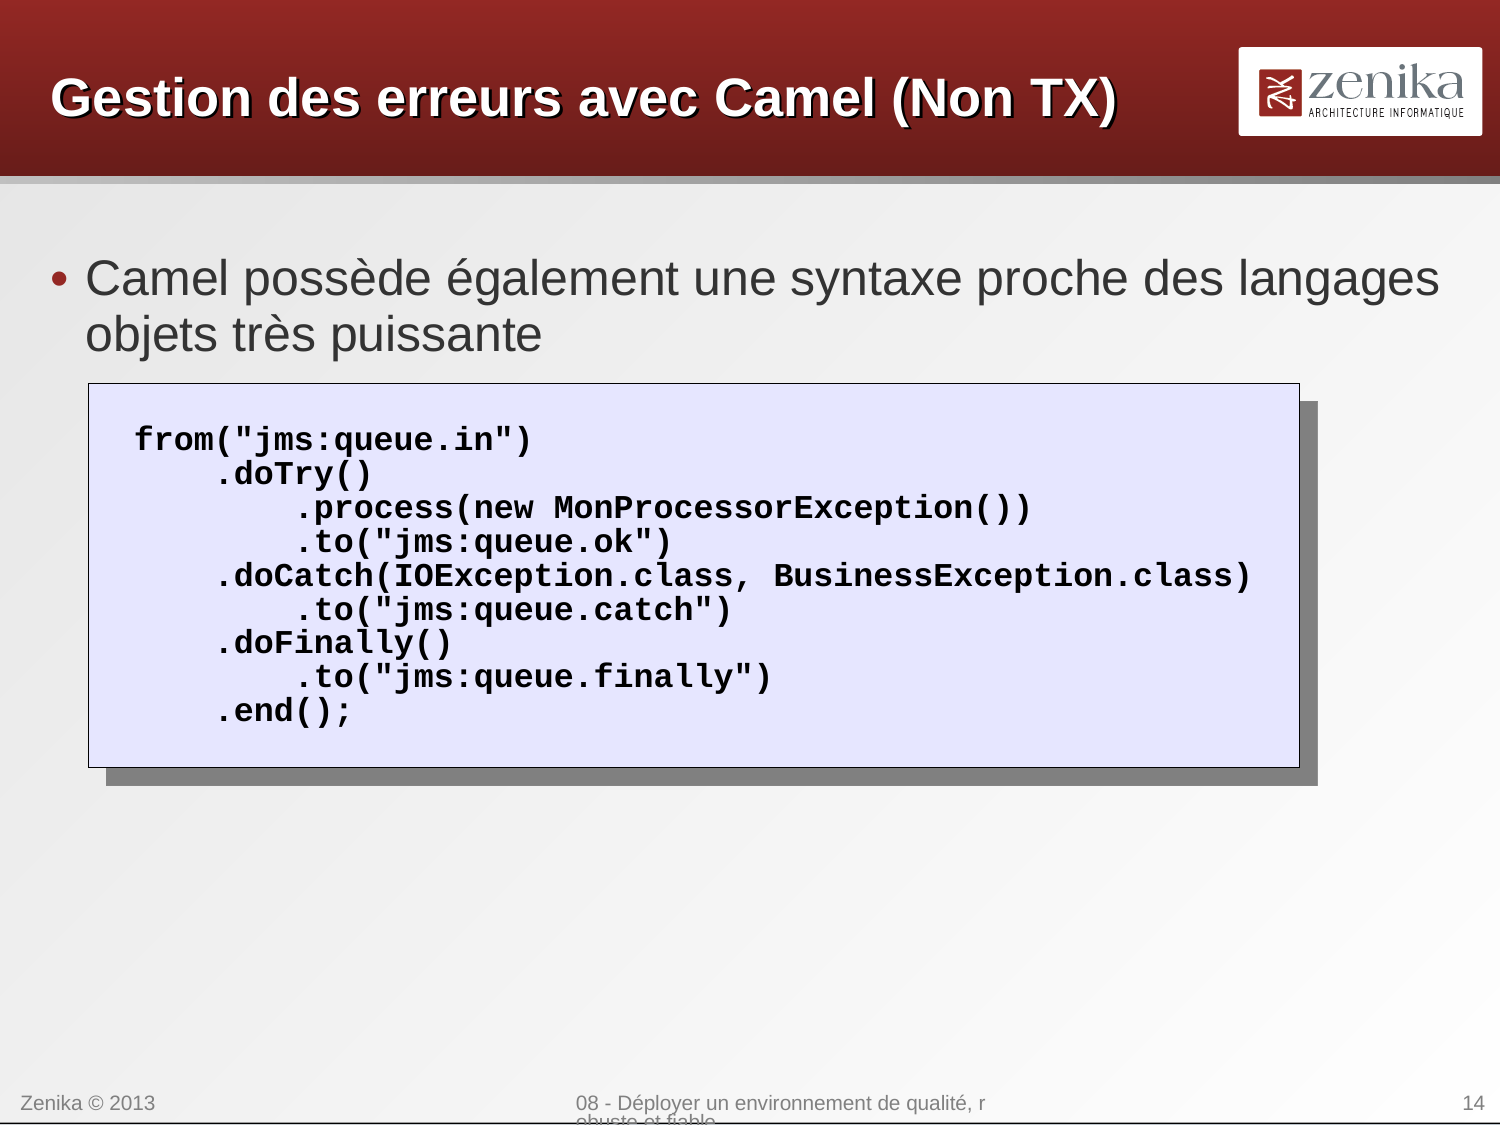

# Gestion des erreurs avec Camel (Non TX)
Camel possède également une syntaxe proche des langages objets très puissante
from("jms:queue.in")
 .doTry()
 .process(new MonProcessorException())
 .to("jms:queue.ok")
 .doCatch(IOException.class, BusinessException.class)
 .to("jms:queue.catch")
 .doFinally()
 .to("jms:queue.finally")
 .end();